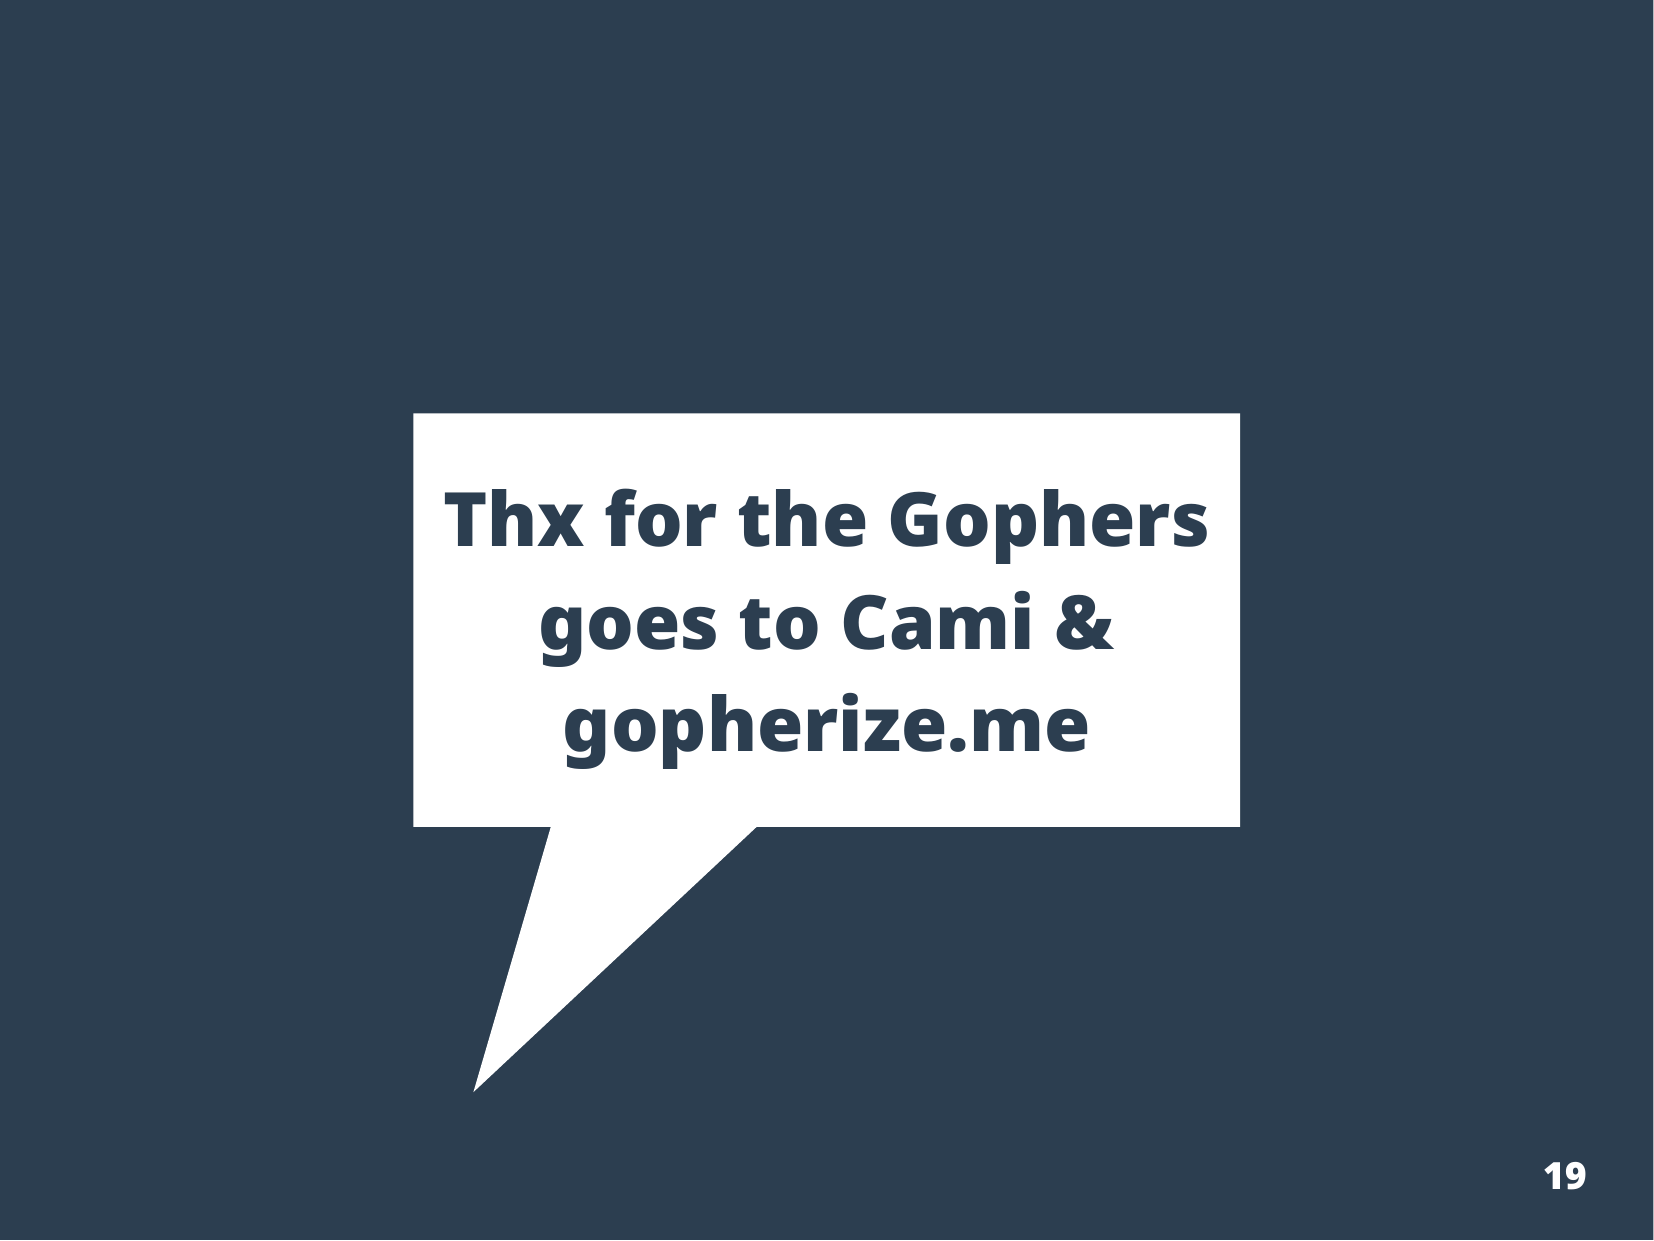

# Thx for the Gophers goes to Cami & gopherize.me
19